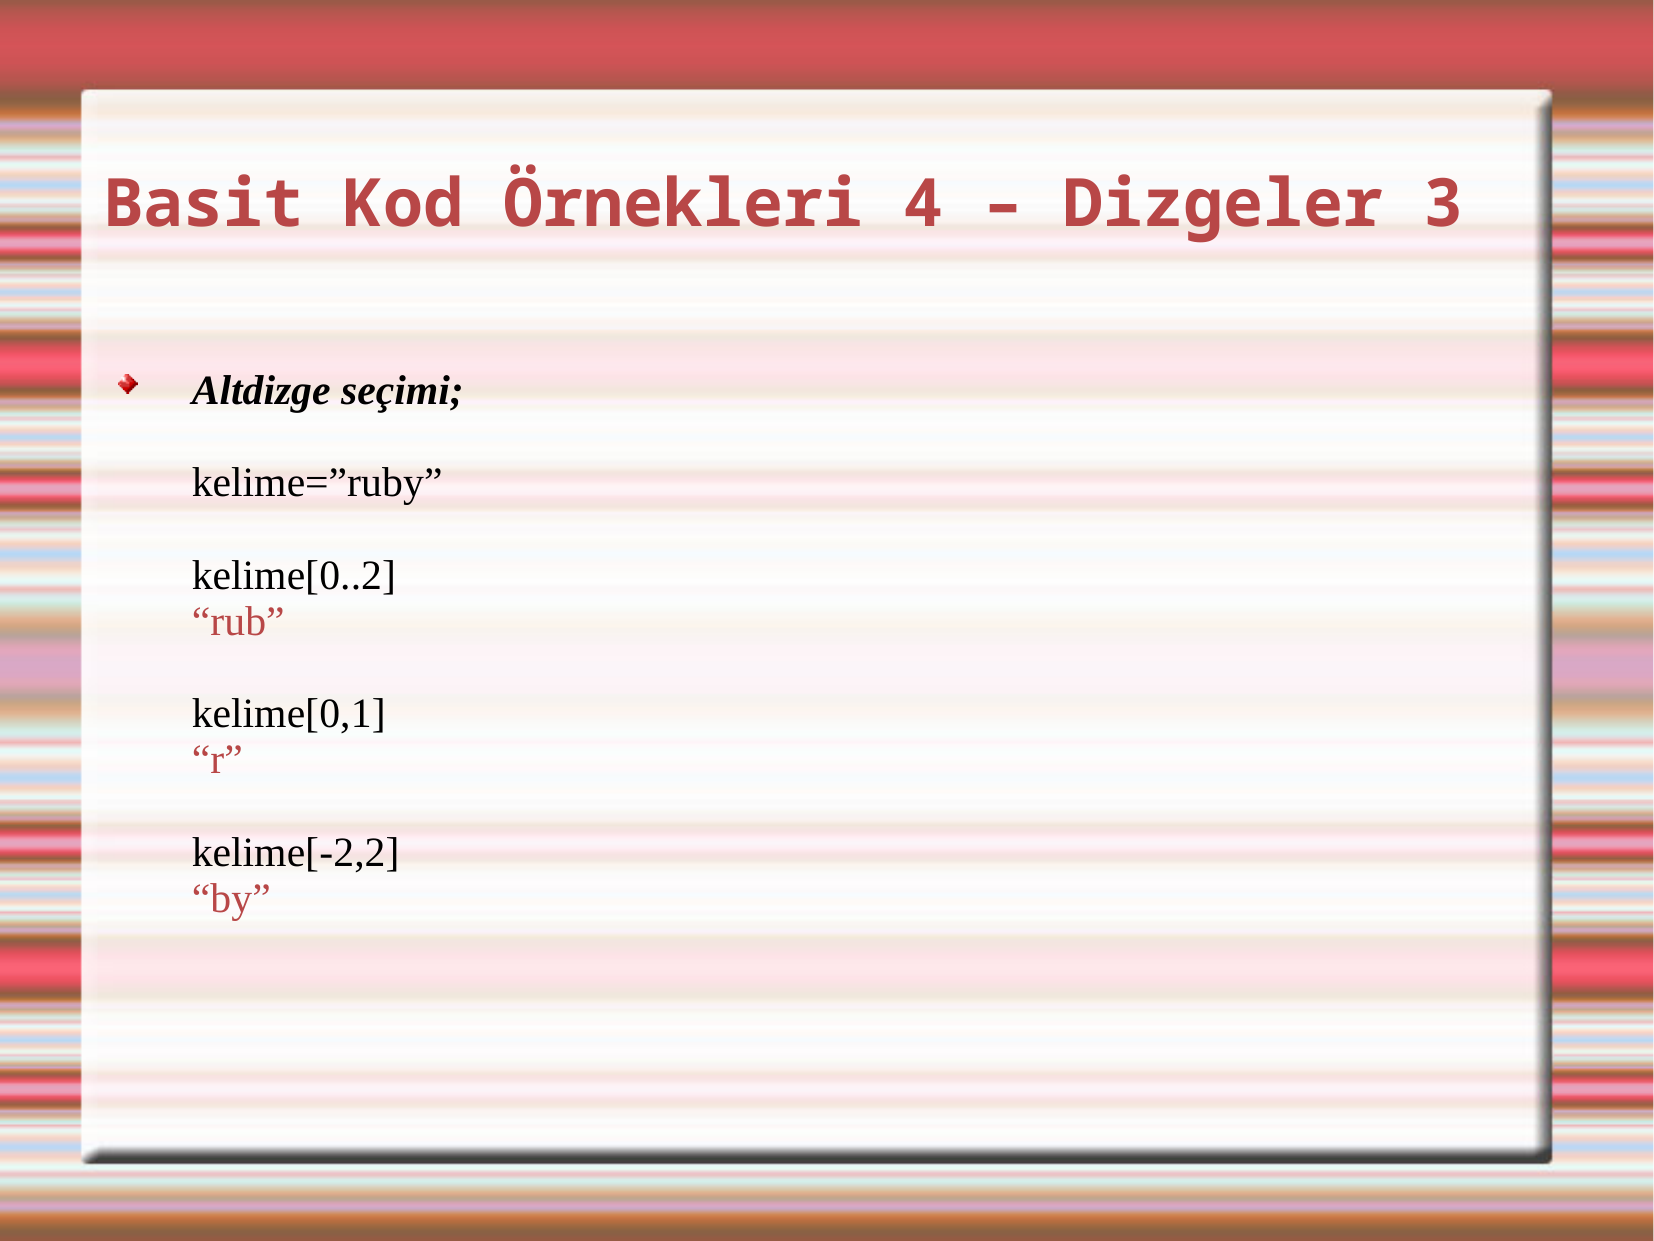

Basit Kod Örnekleri 4 – Dizgeler 3
Altdizge seçimi;
kelime=”ruby”
kelime[0..2]
“rub”
kelime[0,1]
“r”
kelime[-2,2]
“by”